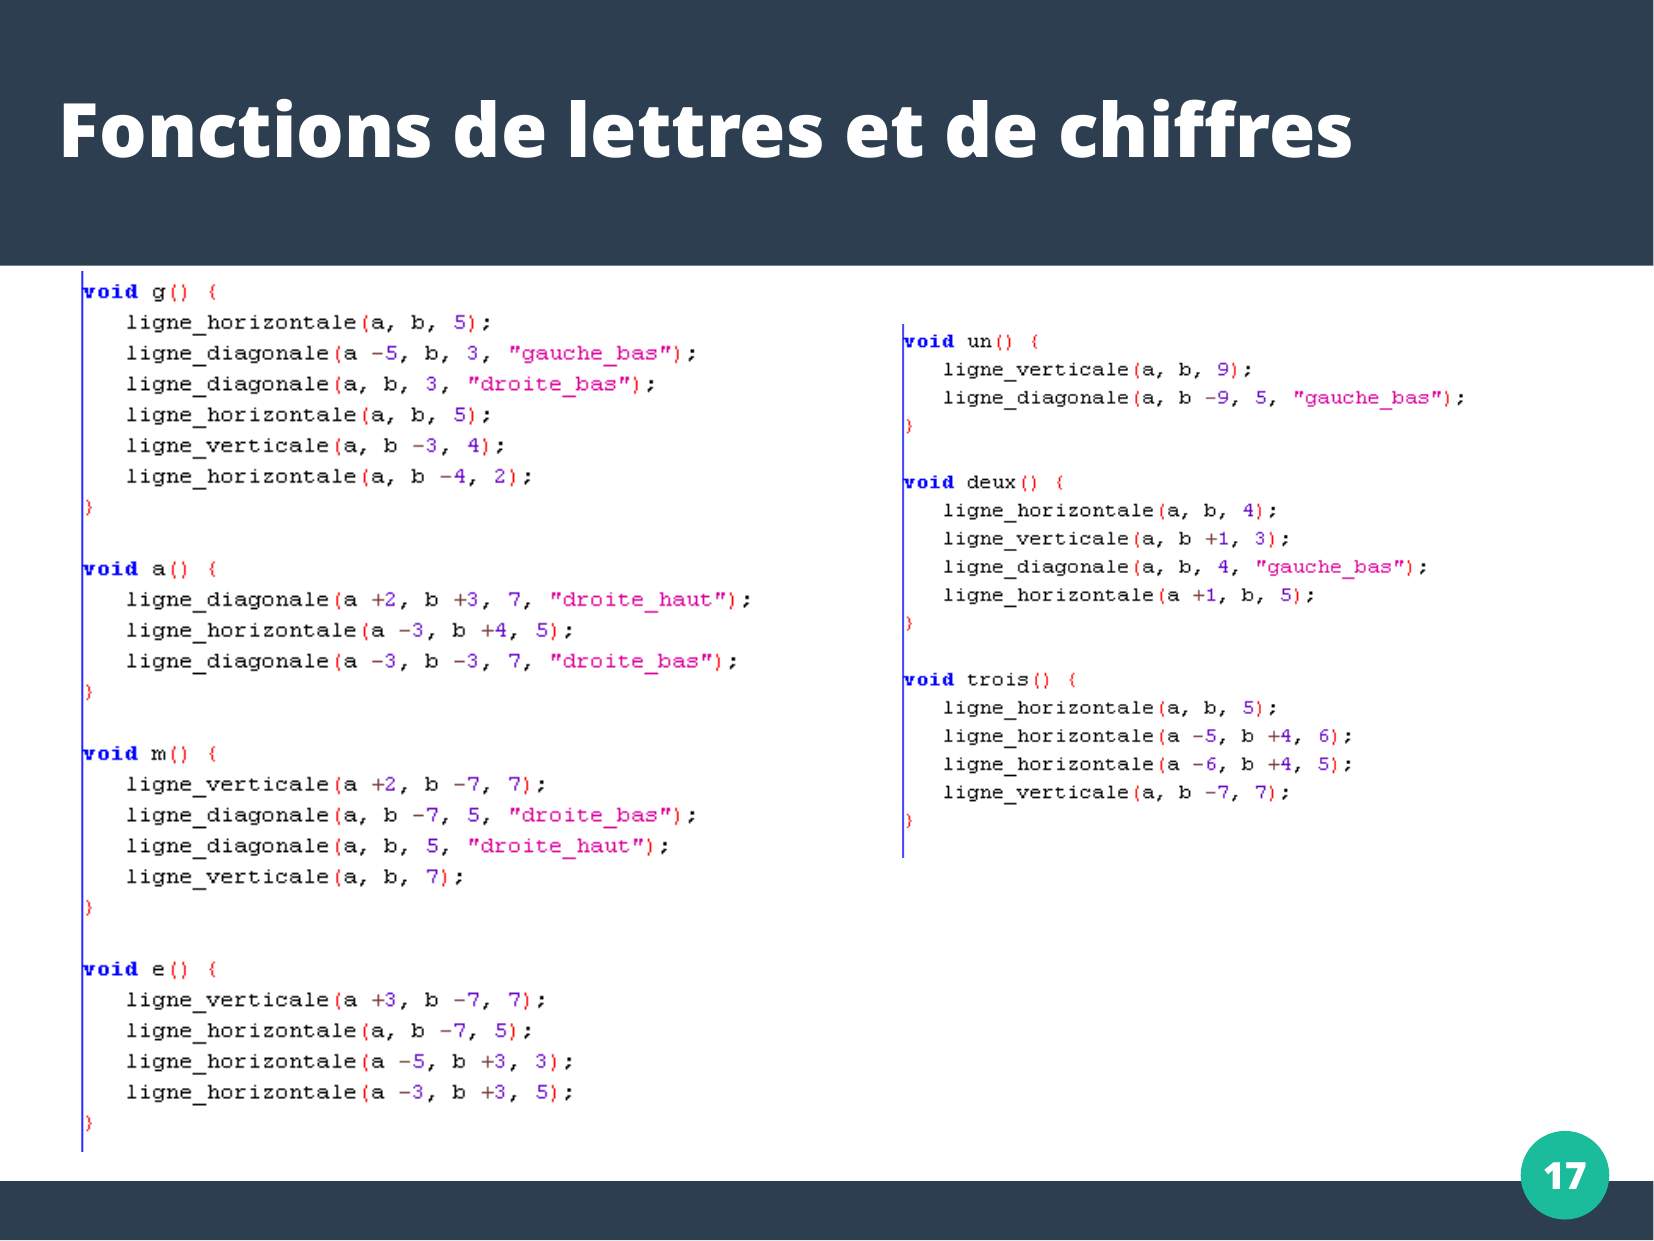

# Fonctions de lettres et de chiffres
17